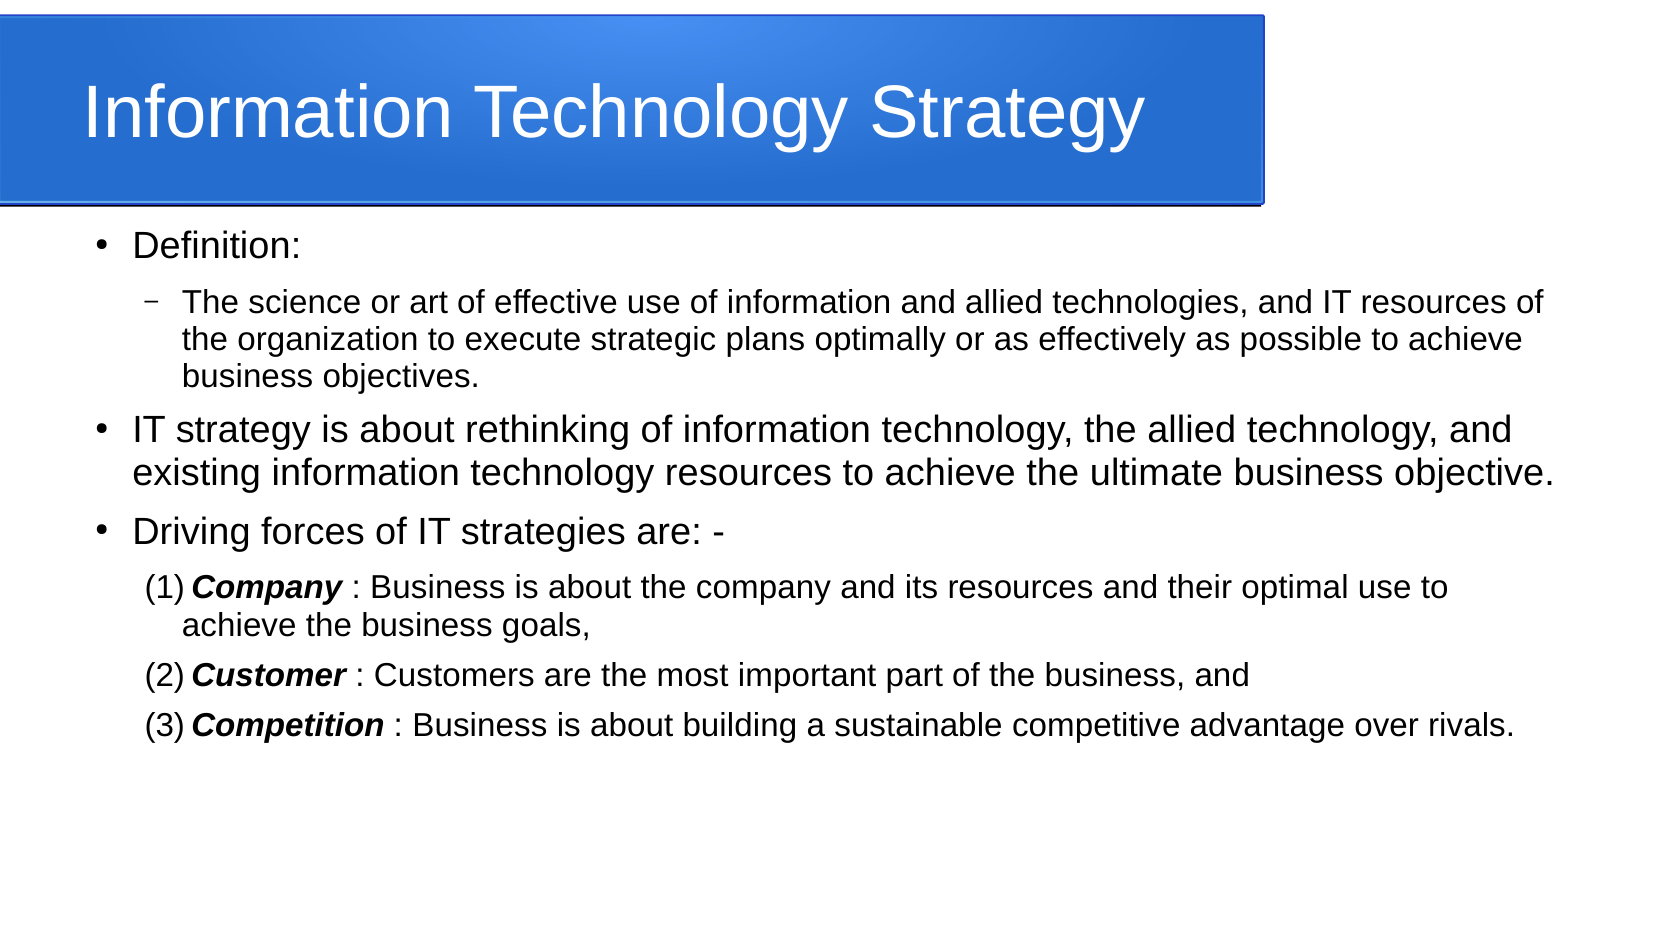

# Information Technology Strategy
Definition:
The science or art of effective use of information and allied technologies, and IT resources of the organization to execute strategic plans optimally or as effectively as possible to achieve business objectives.
IT strategy is about rethinking of information technology, the allied technology, and existing information technology resources to achieve the ultimate business objective.
Driving forces of IT strategies are: -
 Company : Business is about the company and its resources and their optimal use to achieve the business goals,
 Customer : Customers are the most important part of the business, and
 Competition : Business is about building a sustainable competitive advantage over rivals.